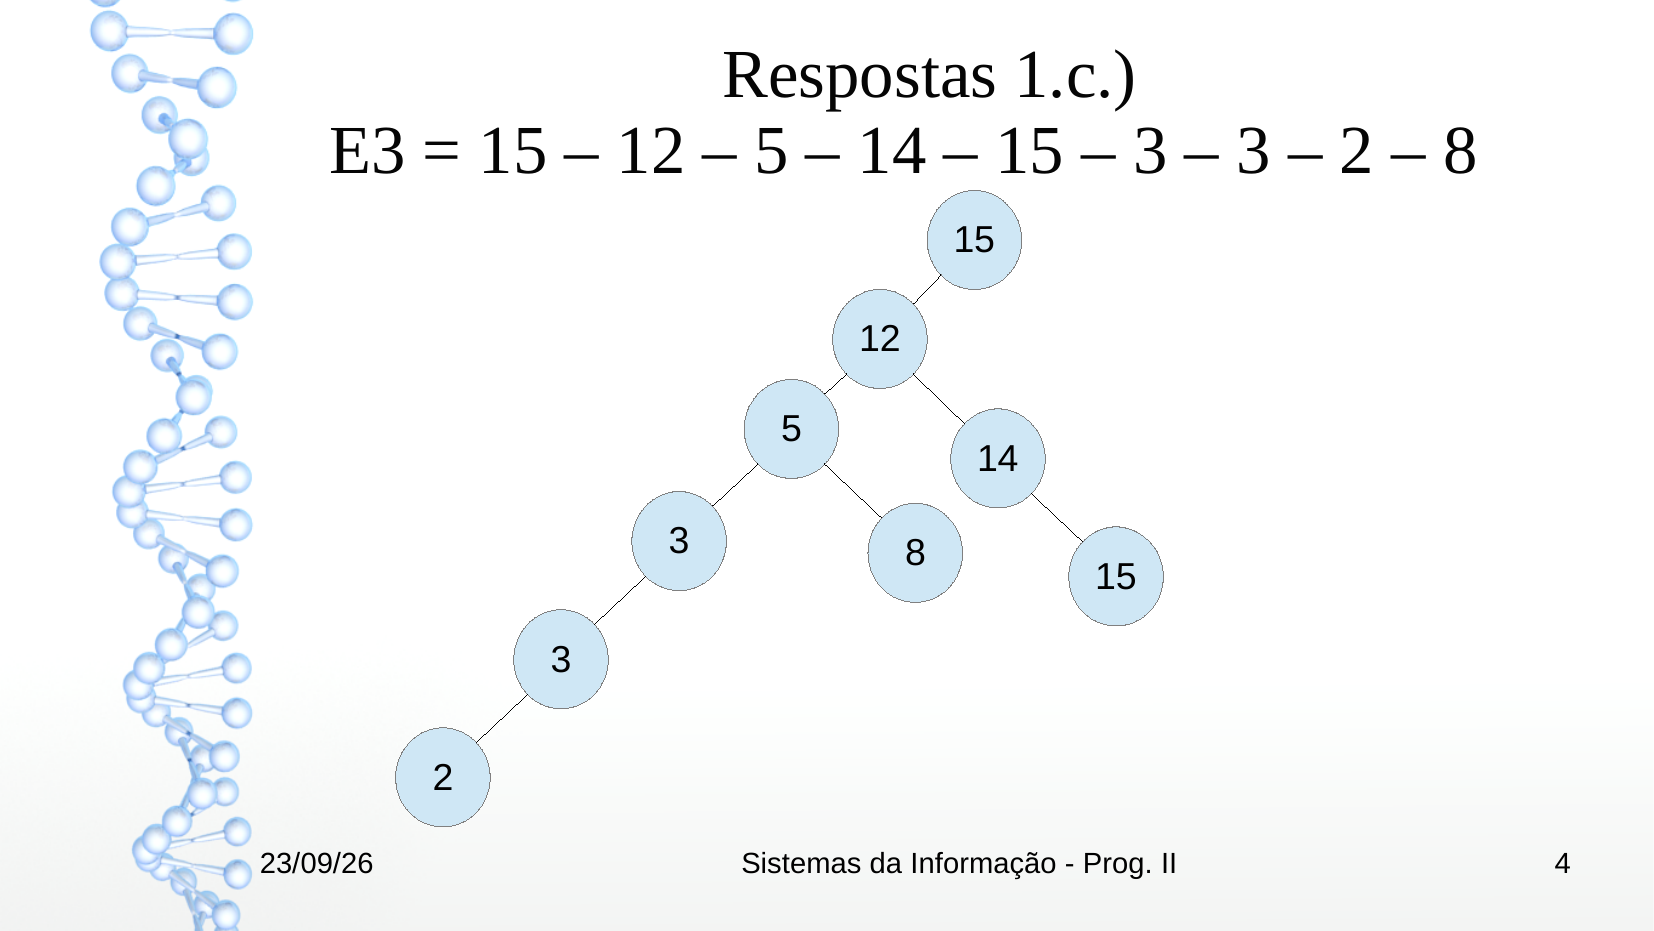

# Respostas 1.c.) E3 = 15 – 12 – 5 – 14 – 15 – 3 – 3 – 2 – 8
15
12
5
14
3
8
15
3
2
Sistemas da Informação - Prog. II
4